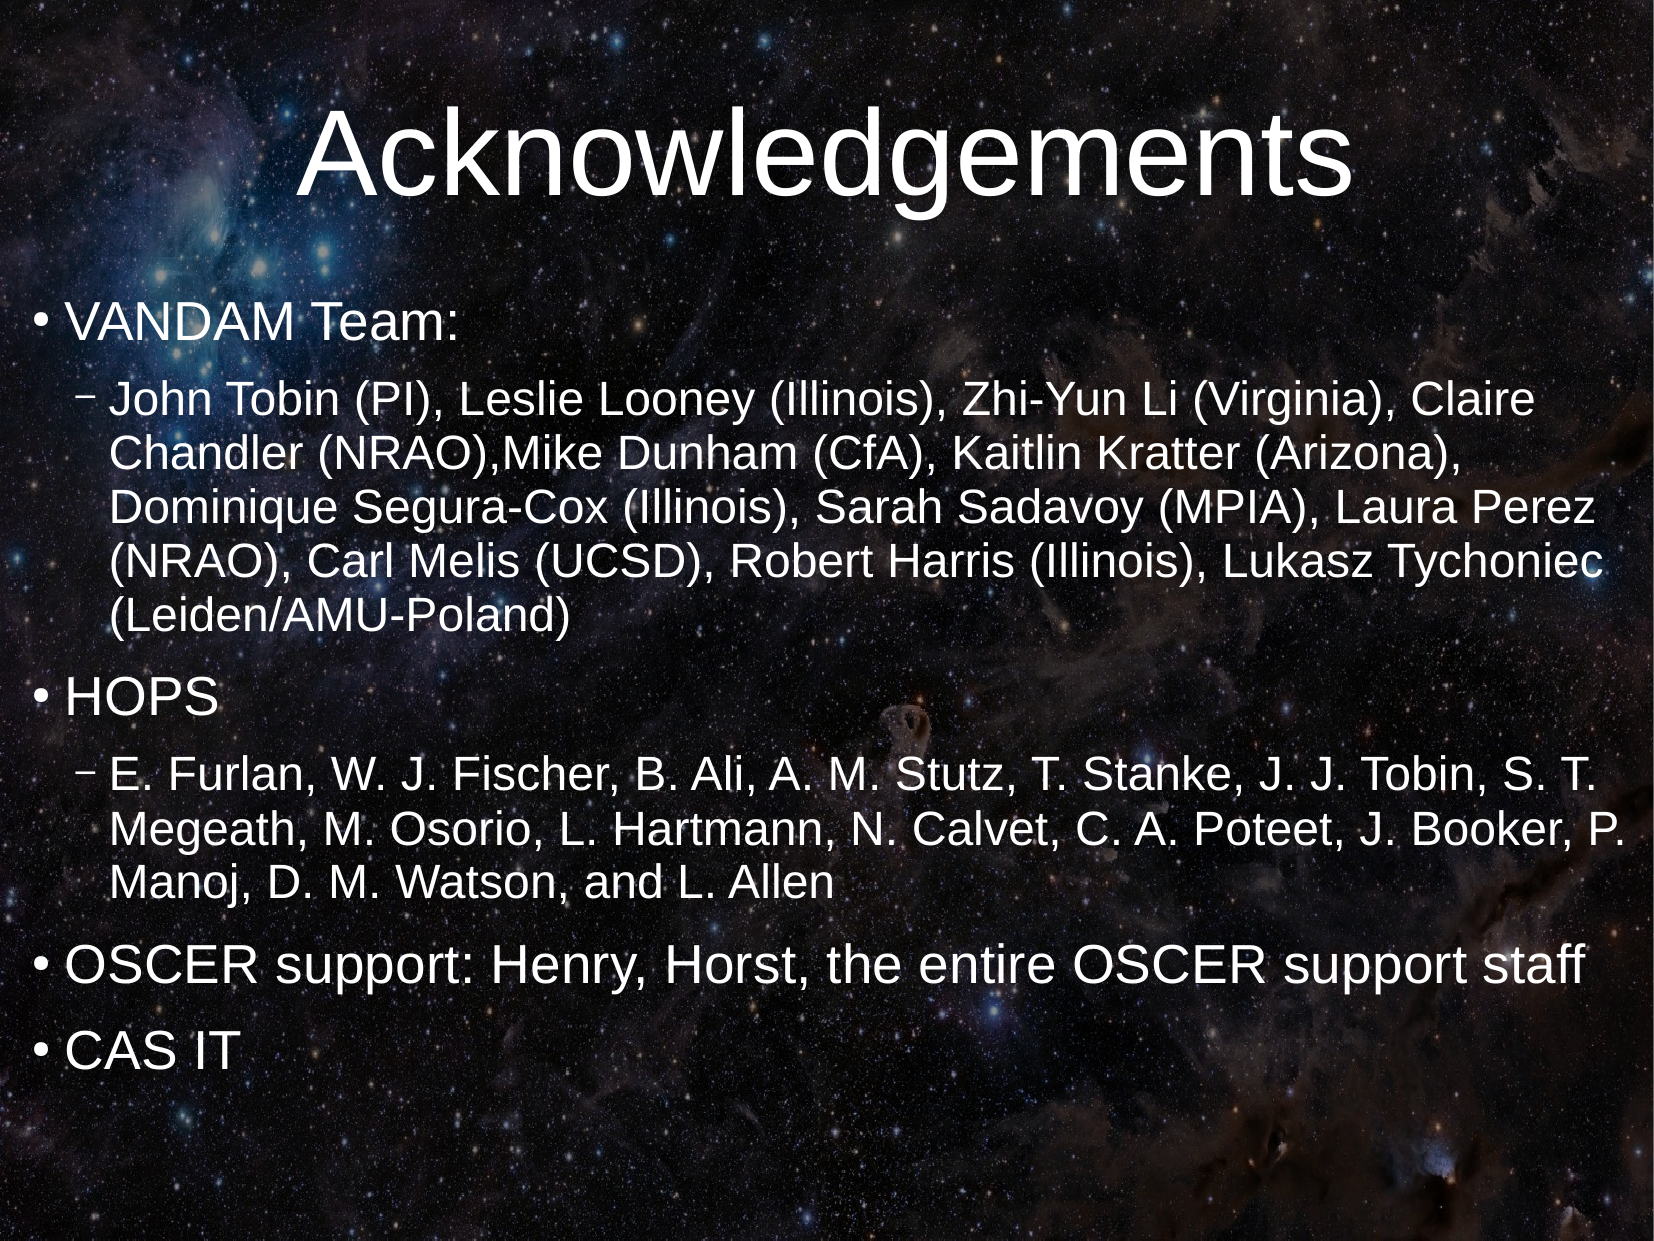

# Acknowledgements
VANDAM Team:
John Tobin (PI), Leslie Looney (Illinois), Zhi-Yun Li (Virginia), Claire Chandler (NRAO),Mike Dunham (CfA), Kaitlin Kratter (Arizona), Dominique Segura-Cox (Illinois), Sarah Sadavoy (MPIA), Laura Perez (NRAO), Carl Melis (UCSD), Robert Harris (Illinois), Lukasz Tychoniec (Leiden/AMU-Poland)
HOPS
E. Furlan, W. J. Fischer, B. Ali, A. M. Stutz, T. Stanke, J. J. Tobin, S. T. Megeath, M. Osorio, L. Hartmann, N. Calvet, C. A. Poteet, J. Booker, P. Manoj, D. M. Watson, and L. Allen
OSCER support: Henry, Horst, the entire OSCER support staff
CAS IT